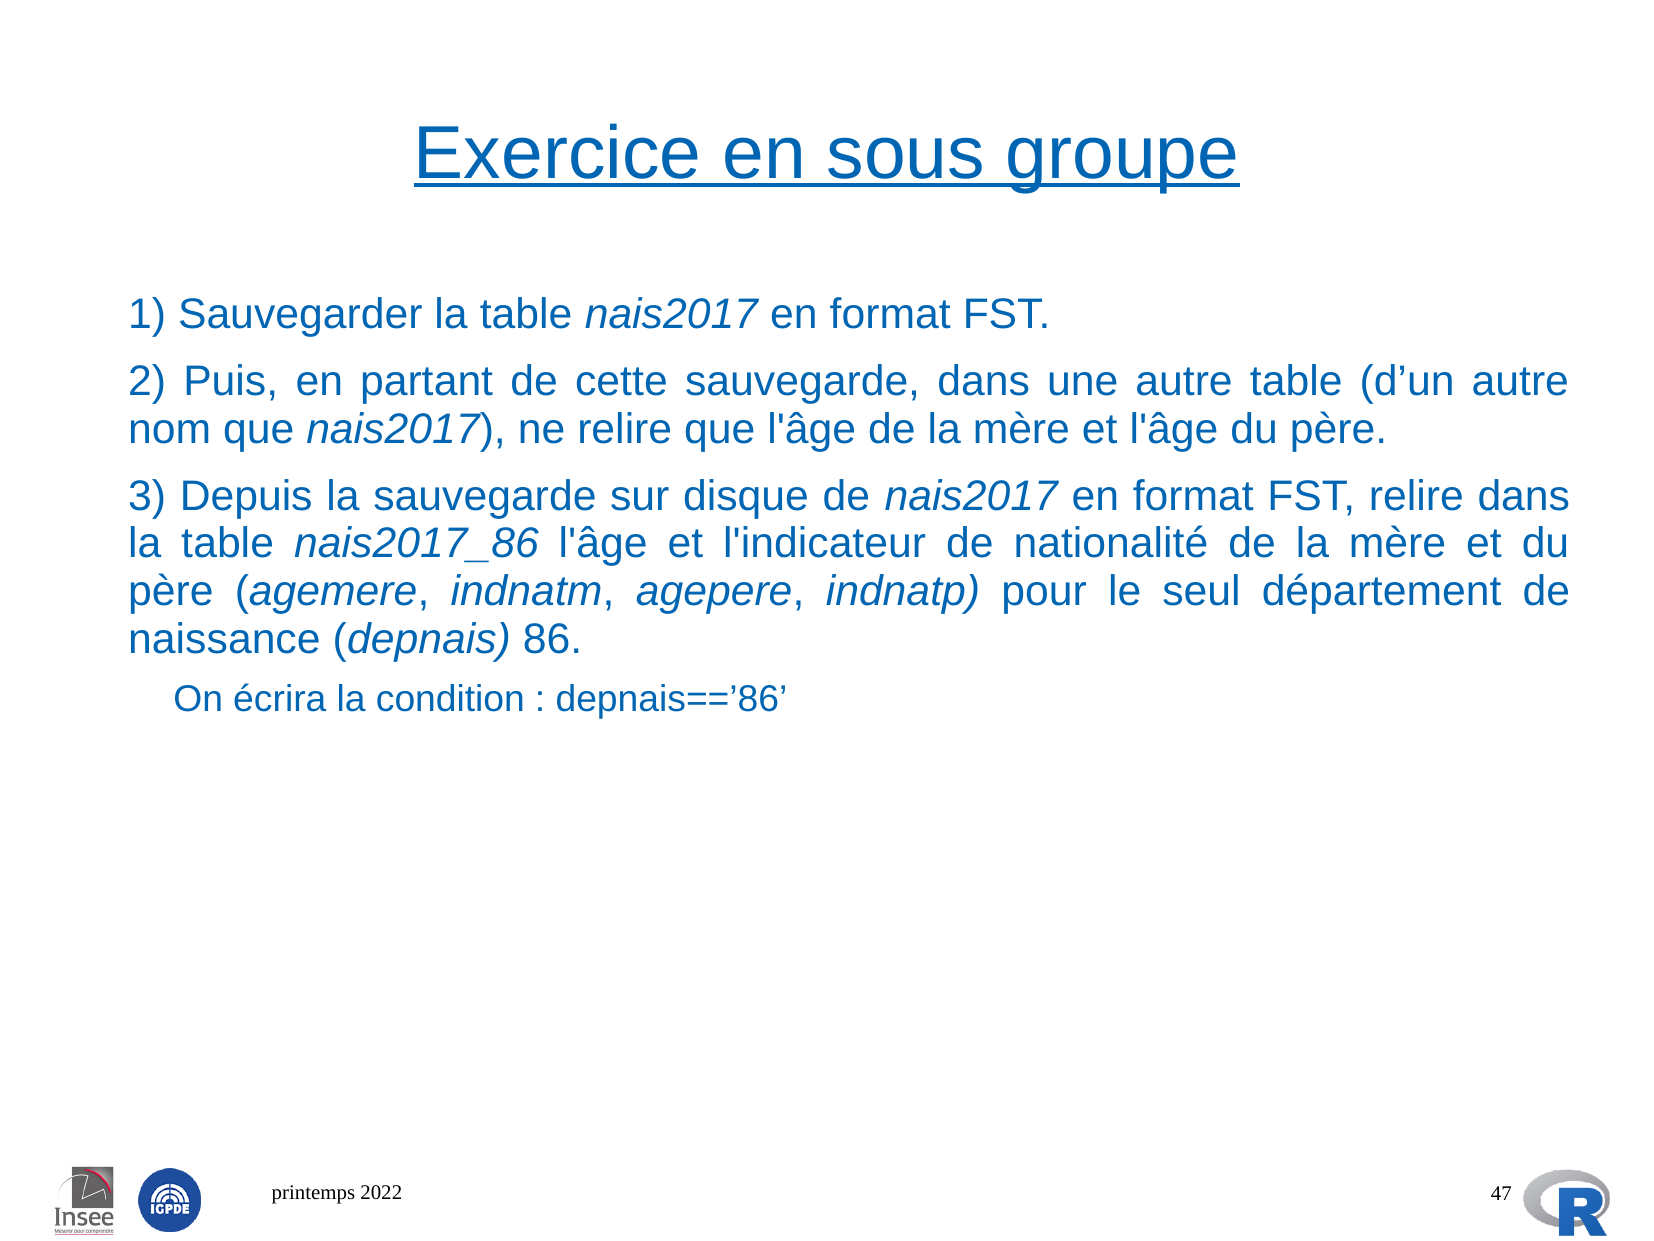

# Exercice en sous groupe
1) Sauvegarder la table nais2017 en format FST.
2) Puis, en partant de cette sauvegarde, dans une autre table (d’un autre nom que nais2017), ne relire que l'âge de la mère et l'âge du père.
3) Depuis la sauvegarde sur disque de nais2017 en format FST, relire dans la table nais2017_86 l'âge et l'indicateur de nationalité de la mère et du père (agemere, indnatm, agepere, indnatp) pour le seul département de naissance (depnais) 86.
On écrira la condition : depnais==’86’
printemps 2022
47